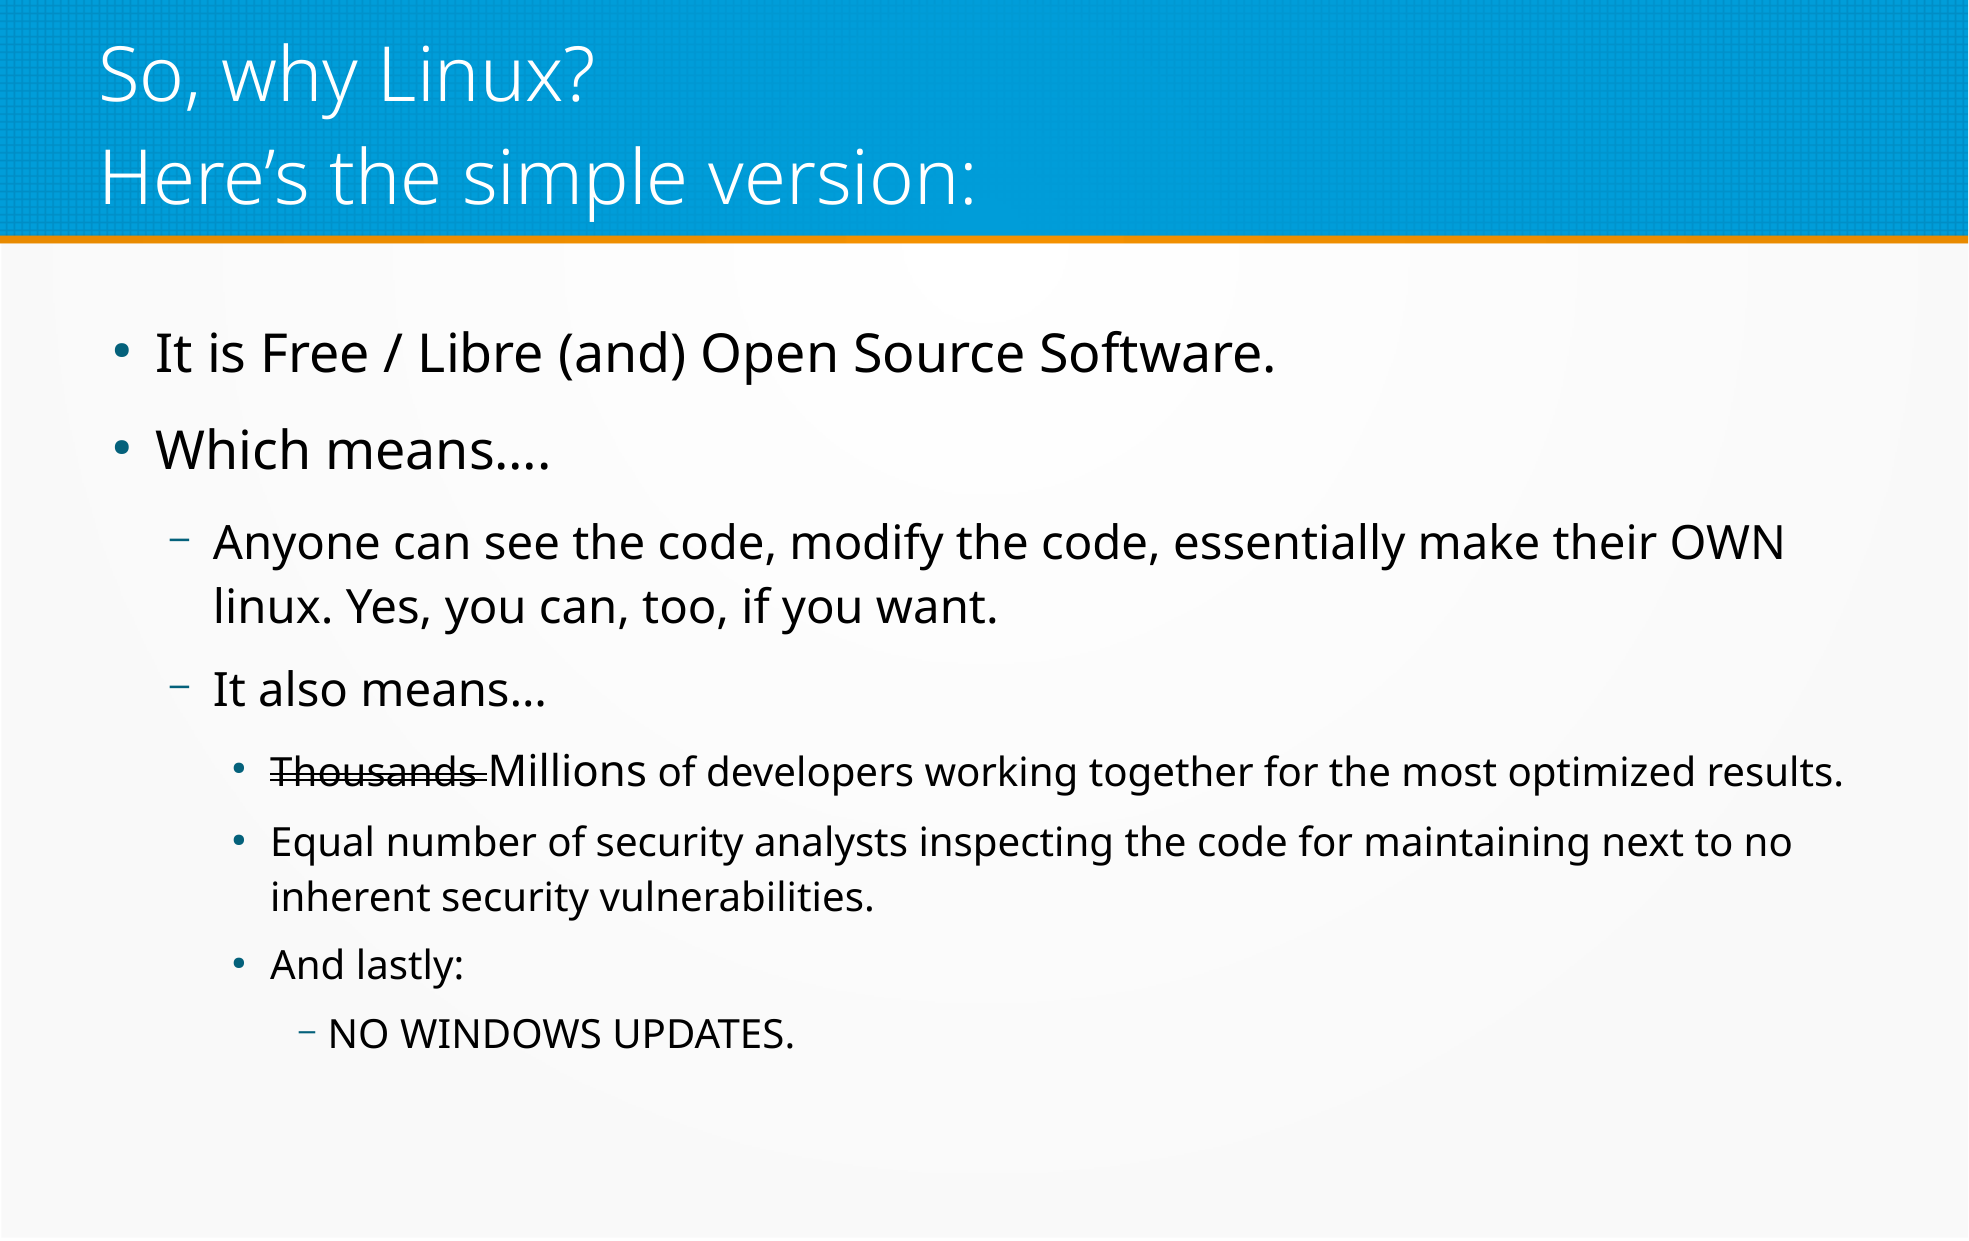

# So, why Linux? Here’s the simple version:
It is Free / Libre (and) Open Source Software.
Which means….
Anyone can see the code, modify the code, essentially make their OWN linux. Yes, you can, too, if you want.
It also means…
Thousands Millions of developers working together for the most optimized results.
Equal number of security analysts inspecting the code for maintaining next to no inherent security vulnerabilities.
And lastly:
NO WINDOWS UPDATES.